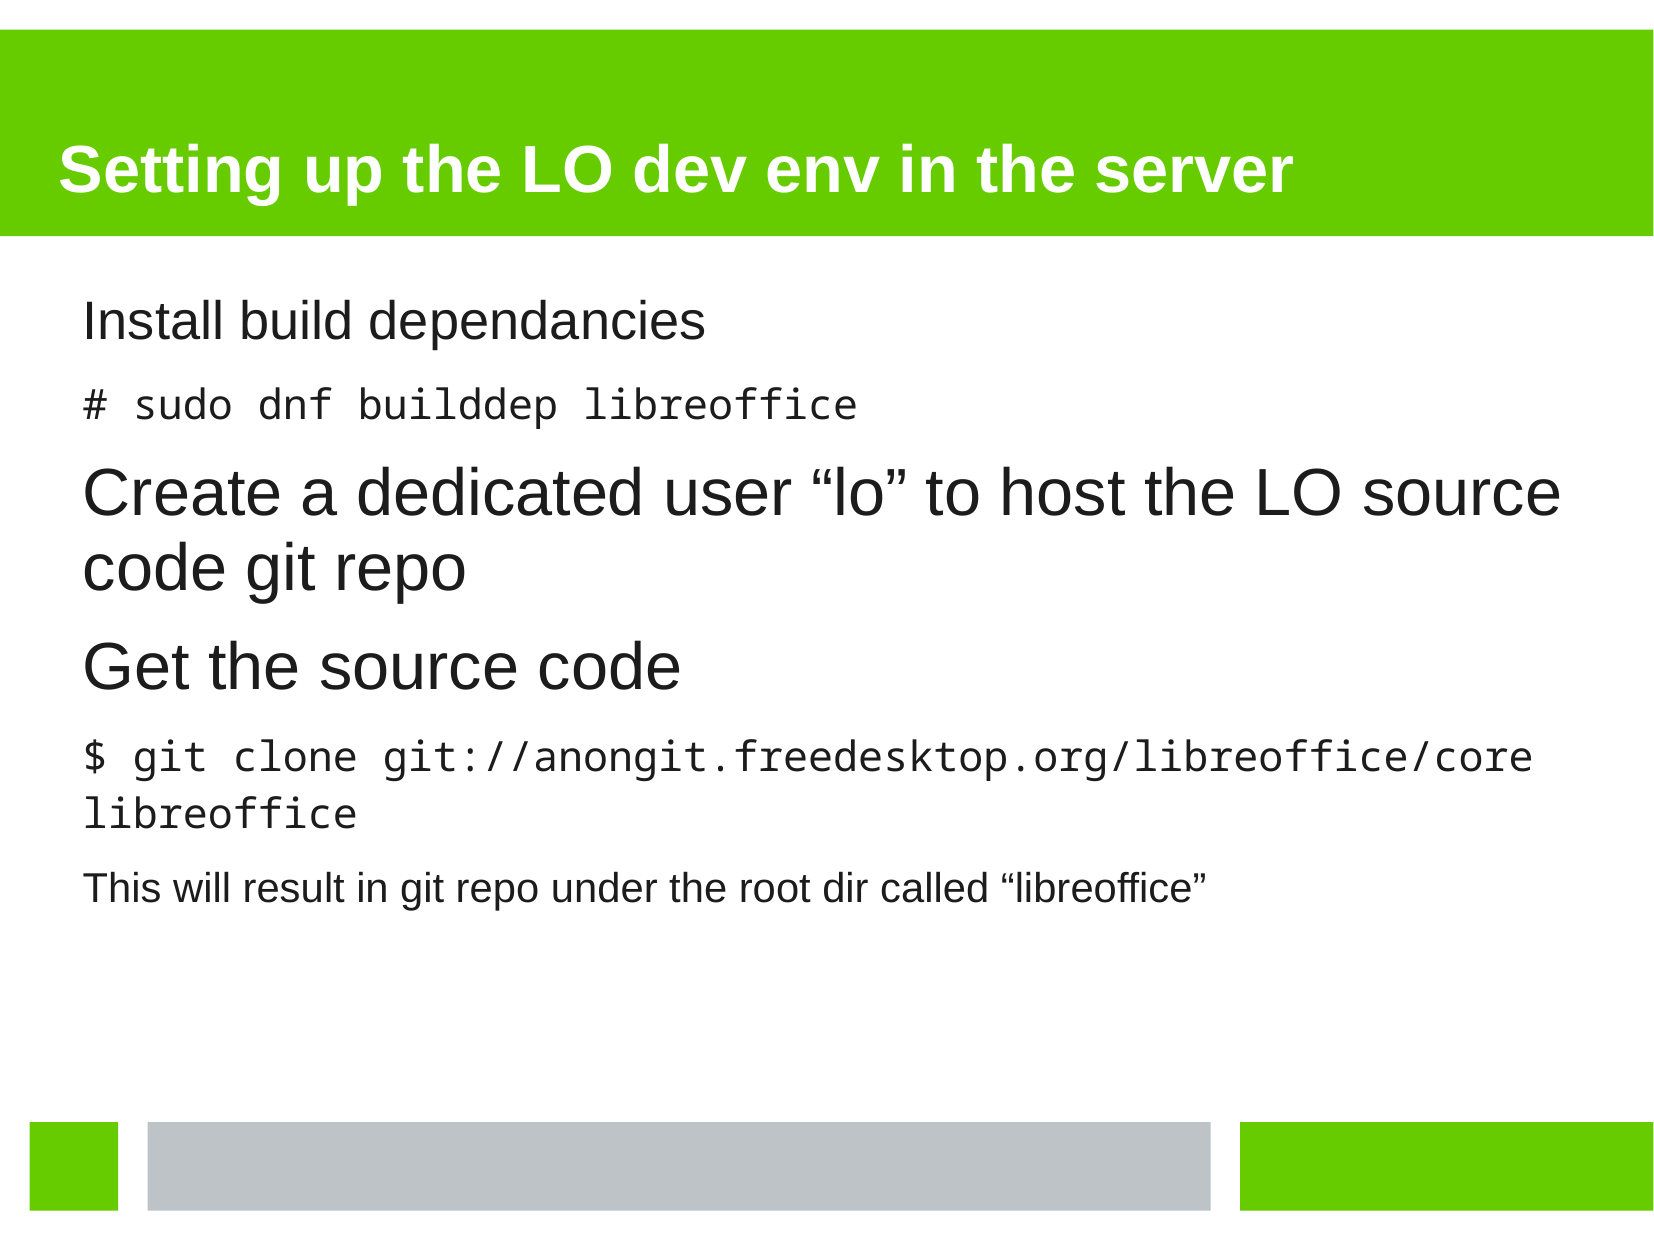

# Setting up the LO dev env in the server
Install build dependancies
# sudo dnf builddep libreoffice
Create a dedicated user “lo” to host the LO source code git repo
Get the source code
$ git clone git://anongit.freedesktop.org/libreoffice/core libreoffice
This will result in git repo under the root dir called “libreoffice”